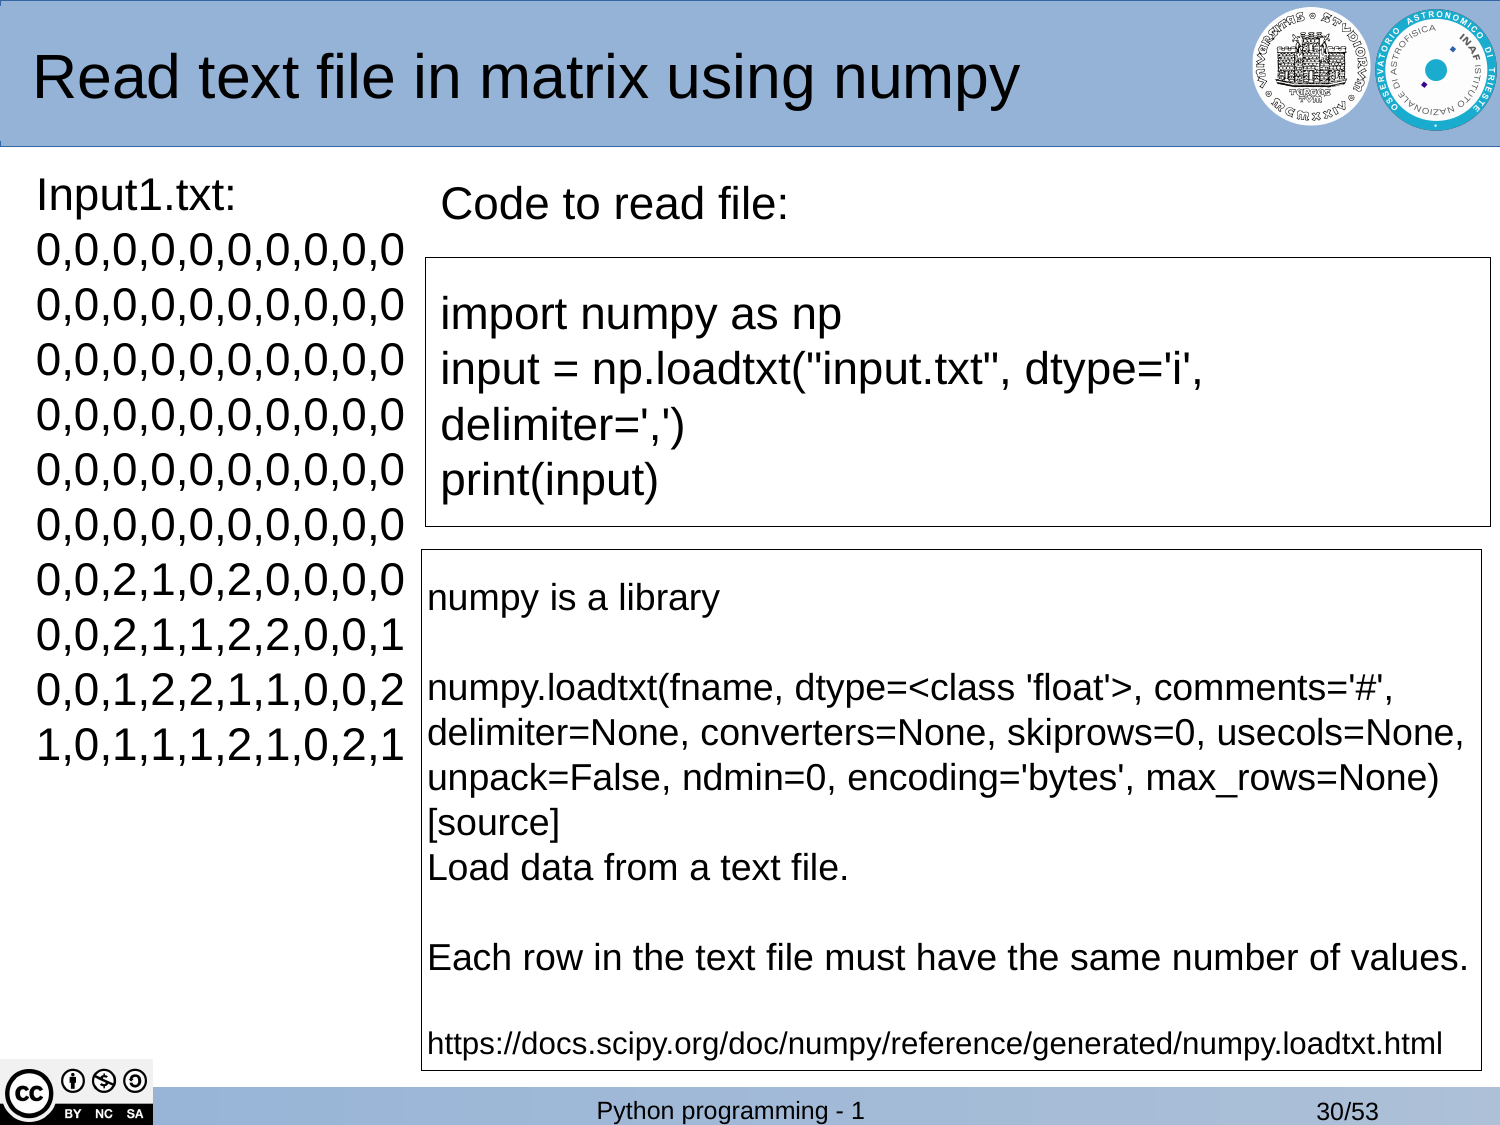

Read text file in matrix using numpy
# Input1.txt:
0,0,0,0,0,0,0,0,0,0
0,0,0,0,0,0,0,0,0,0
0,0,0,0,0,0,0,0,0,0
0,0,0,0,0,0,0,0,0,0
0,0,0,0,0,0,0,0,0,0
0,0,0,0,0,0,0,0,0,0
0,0,2,1,0,2,0,0,0,0
0,0,2,1,1,2,2,0,0,1
0,0,1,2,2,1,1,0,0,2
1,0,1,1,1,2,1,0,2,1
Code to read file:
import numpy as np
input = np.loadtxt("input.txt", dtype='i', delimiter=',')
print(input)
numpy is a library
numpy.loadtxt(fname, dtype=<class 'float'>, comments='#', delimiter=None, converters=None, skiprows=0, usecols=None, unpack=False, ndmin=0, encoding='bytes', max_rows=None)[source]
Load data from a text file.
Each row in the text file must have the same number of values.
https://docs.scipy.org/doc/numpy/reference/generated/numpy.loadtxt.html